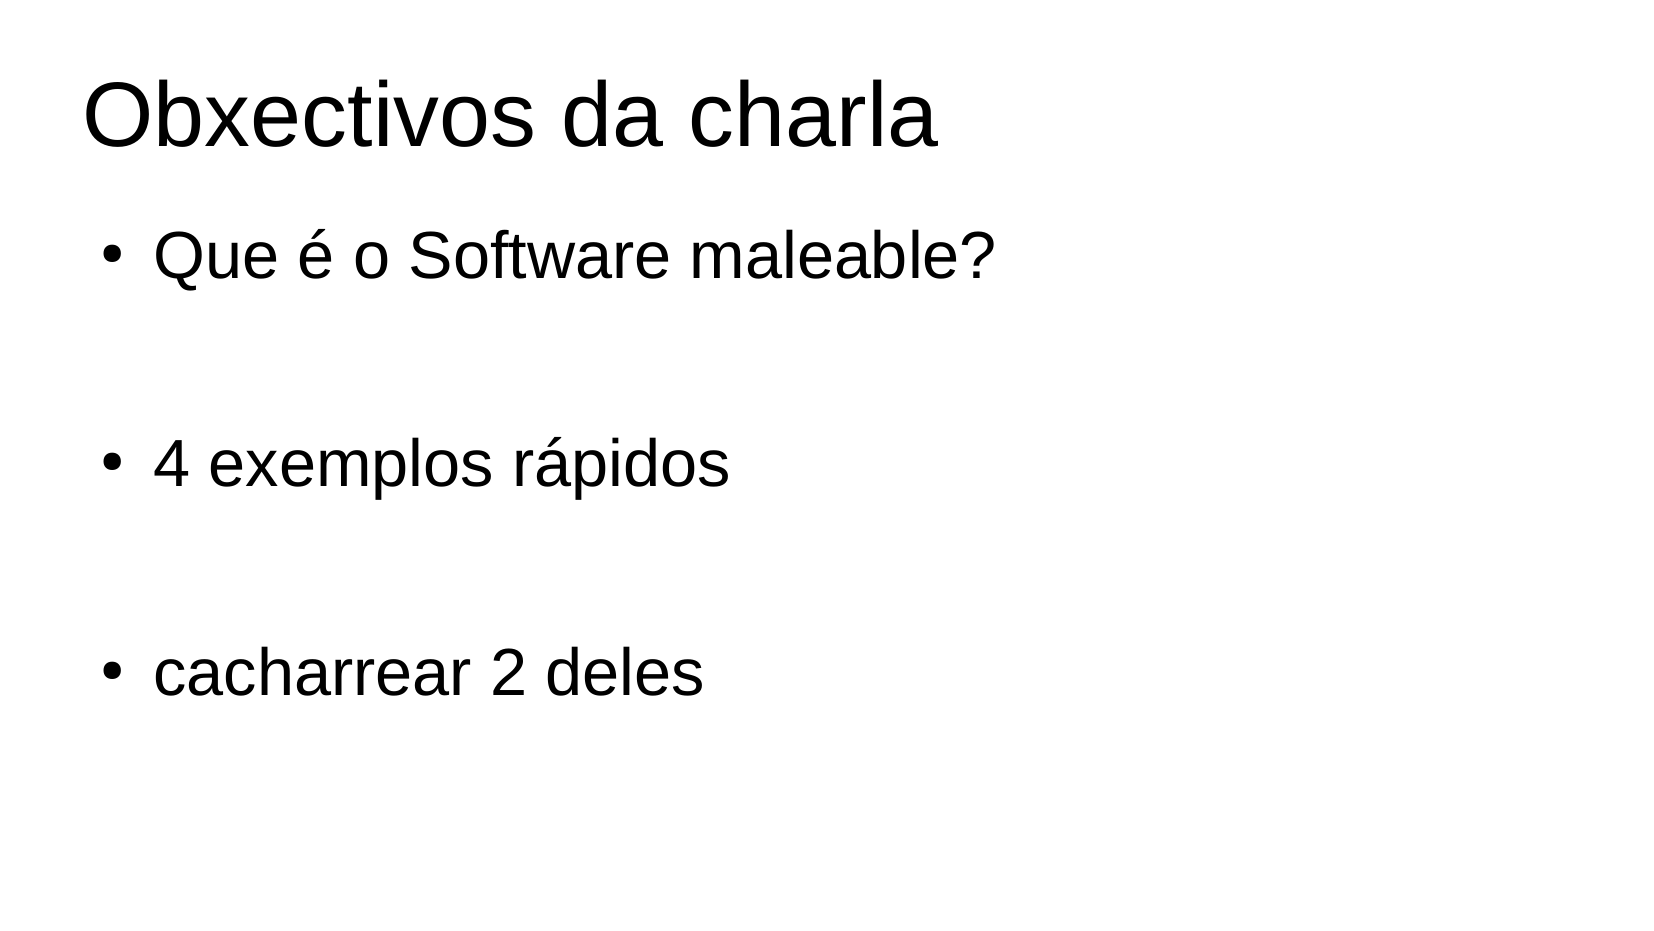

# Obxectivos da charla
Que é o Software maleable?
4 exemplos rápidos
cacharrear 2 deles